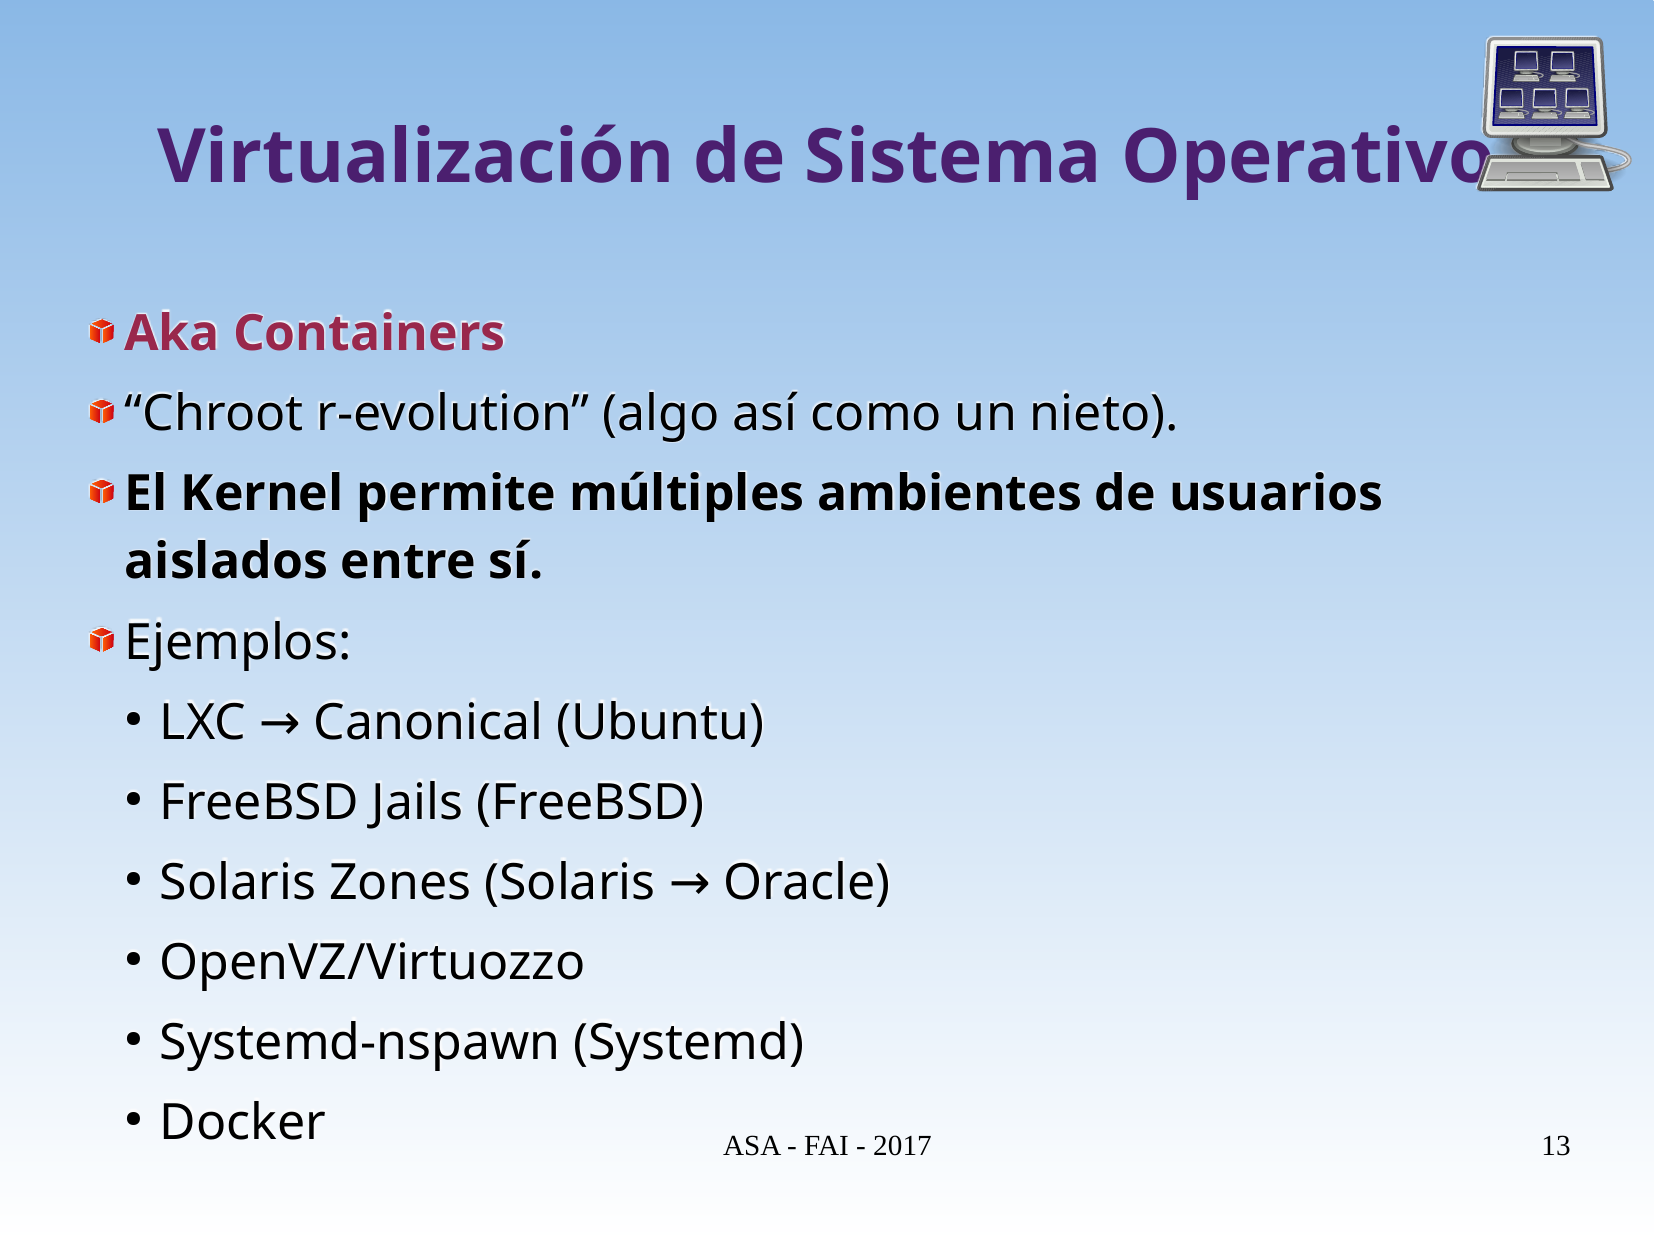

# Virtualización de Sistema Operativo
Aka Containers
“Chroot r-evolution” (algo así como un nieto).
El Kernel permite múltiples ambientes de usuarios
aislados entre sí.
Ejemplos:
LXC → Canonical (Ubuntu)
FreeBSD Jails (FreeBSD)
Solaris Zones (Solaris → Oracle)
OpenVZ/Virtuozzo
Systemd-nspawn (Systemd)
Docker
ASA - FAI - 2017
13